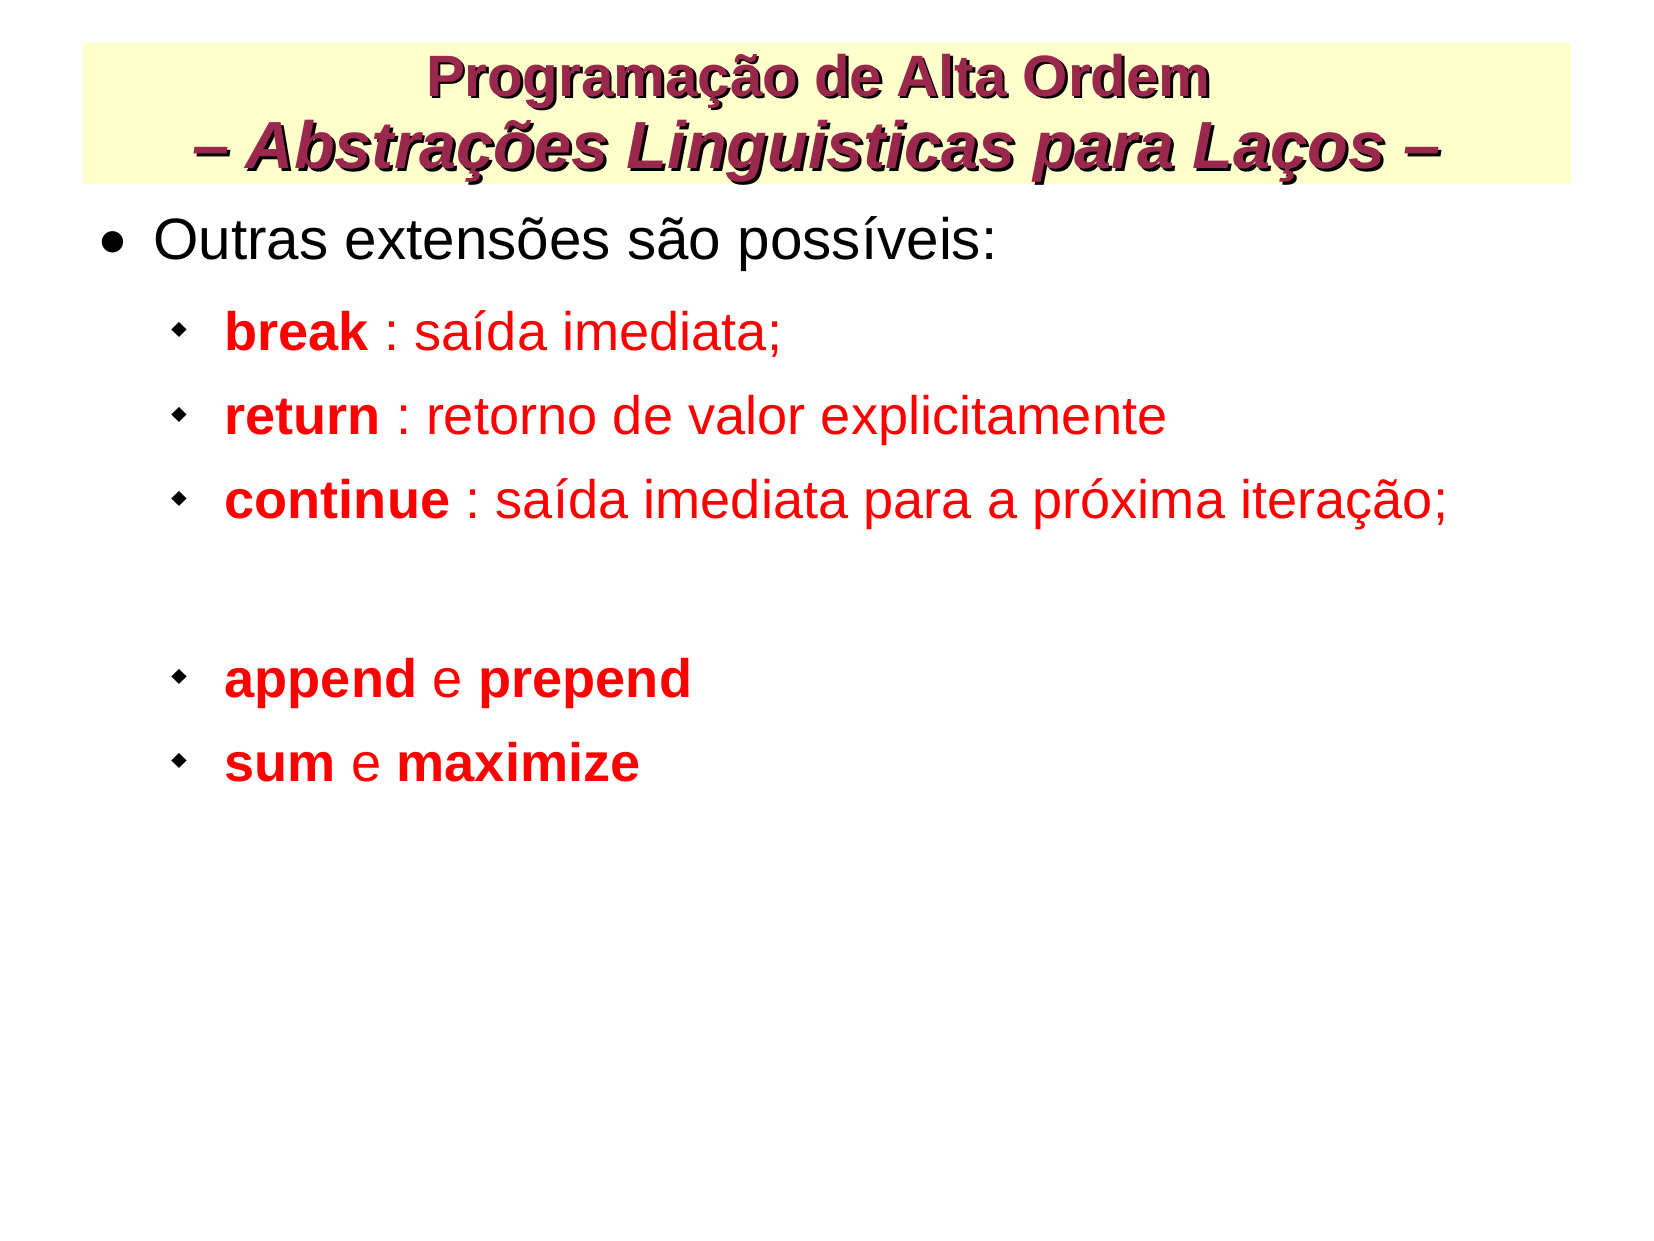

# Programação de Alta Ordem – Abstrações Linguisticas para Laços –
Outras extensões são possíveis:
break : saída imediata;
return : retorno de valor explicitamente
continue : saída imediata para a próxima iteração;
append e prepend
sum e maximize